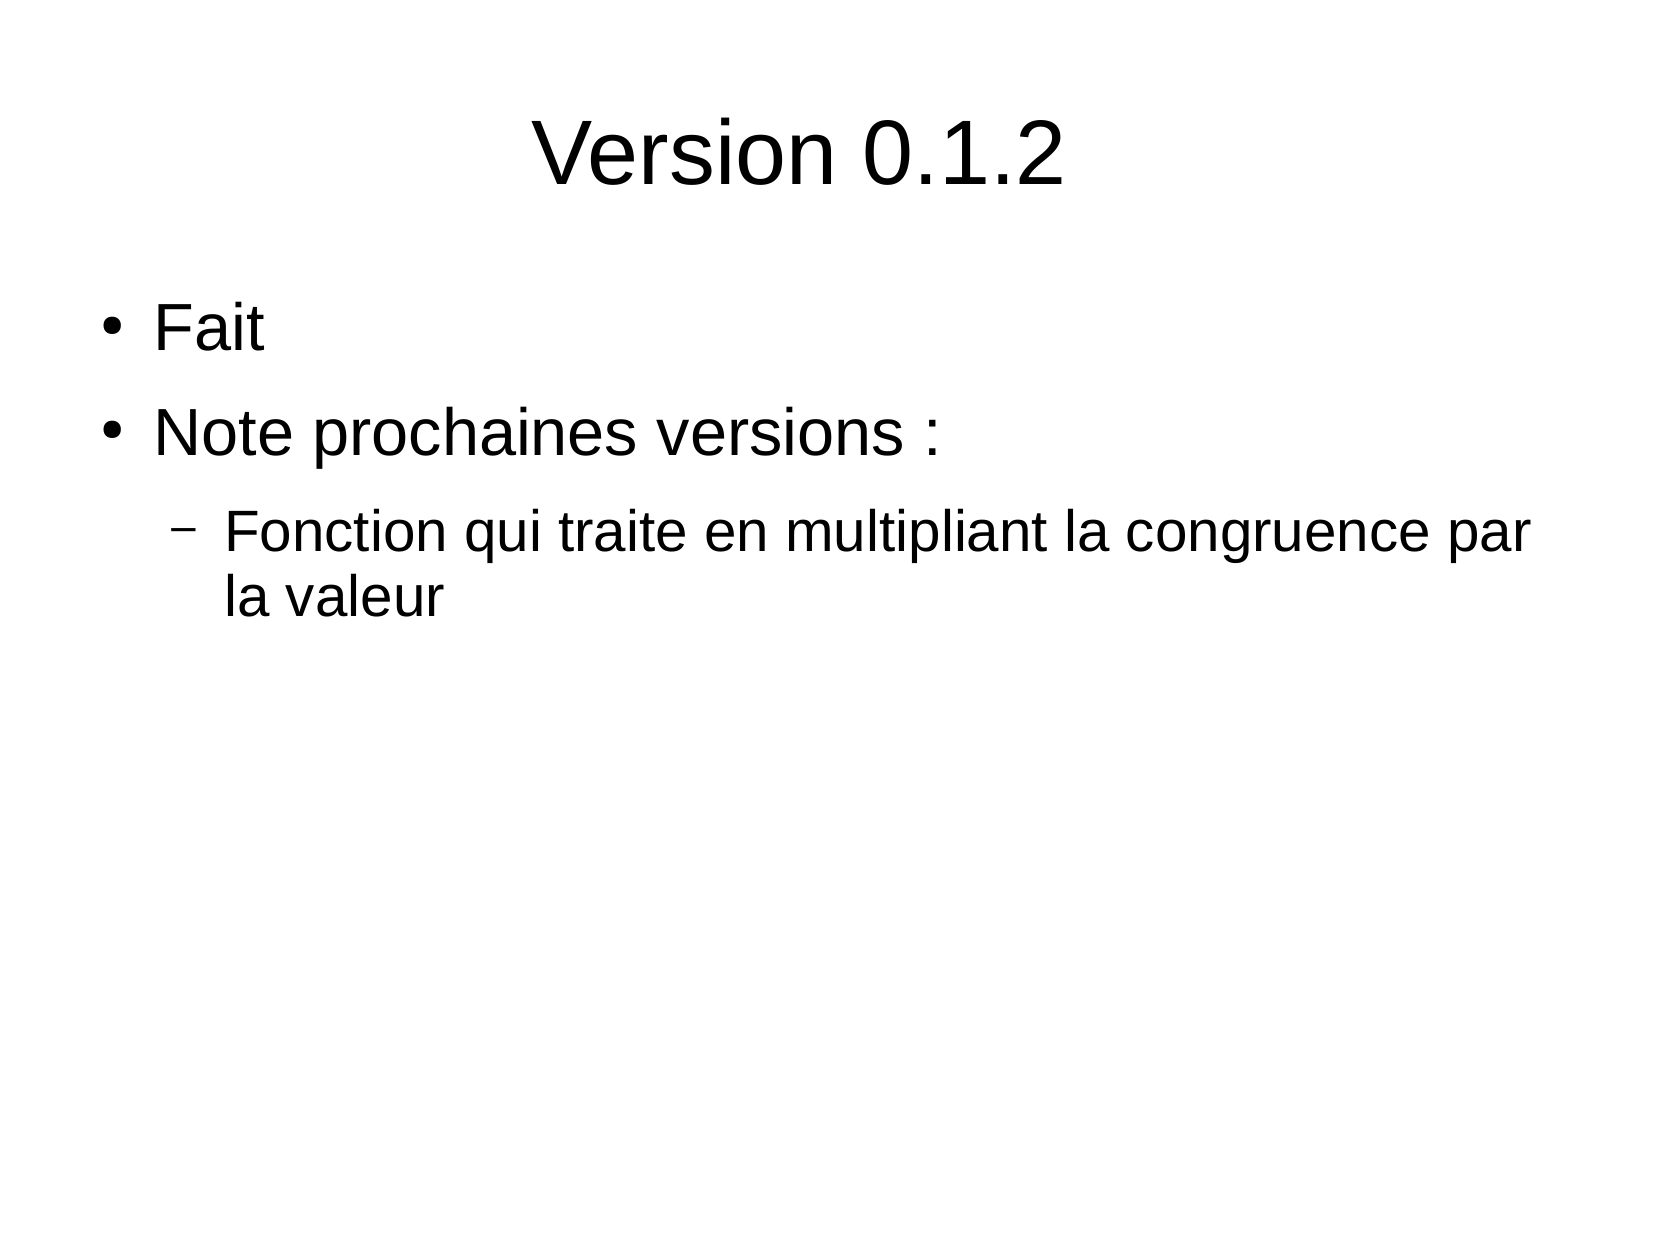

# Version 0.1.2
Fait
Note prochaines versions :
Fonction qui traite en multipliant la congruence par la valeur